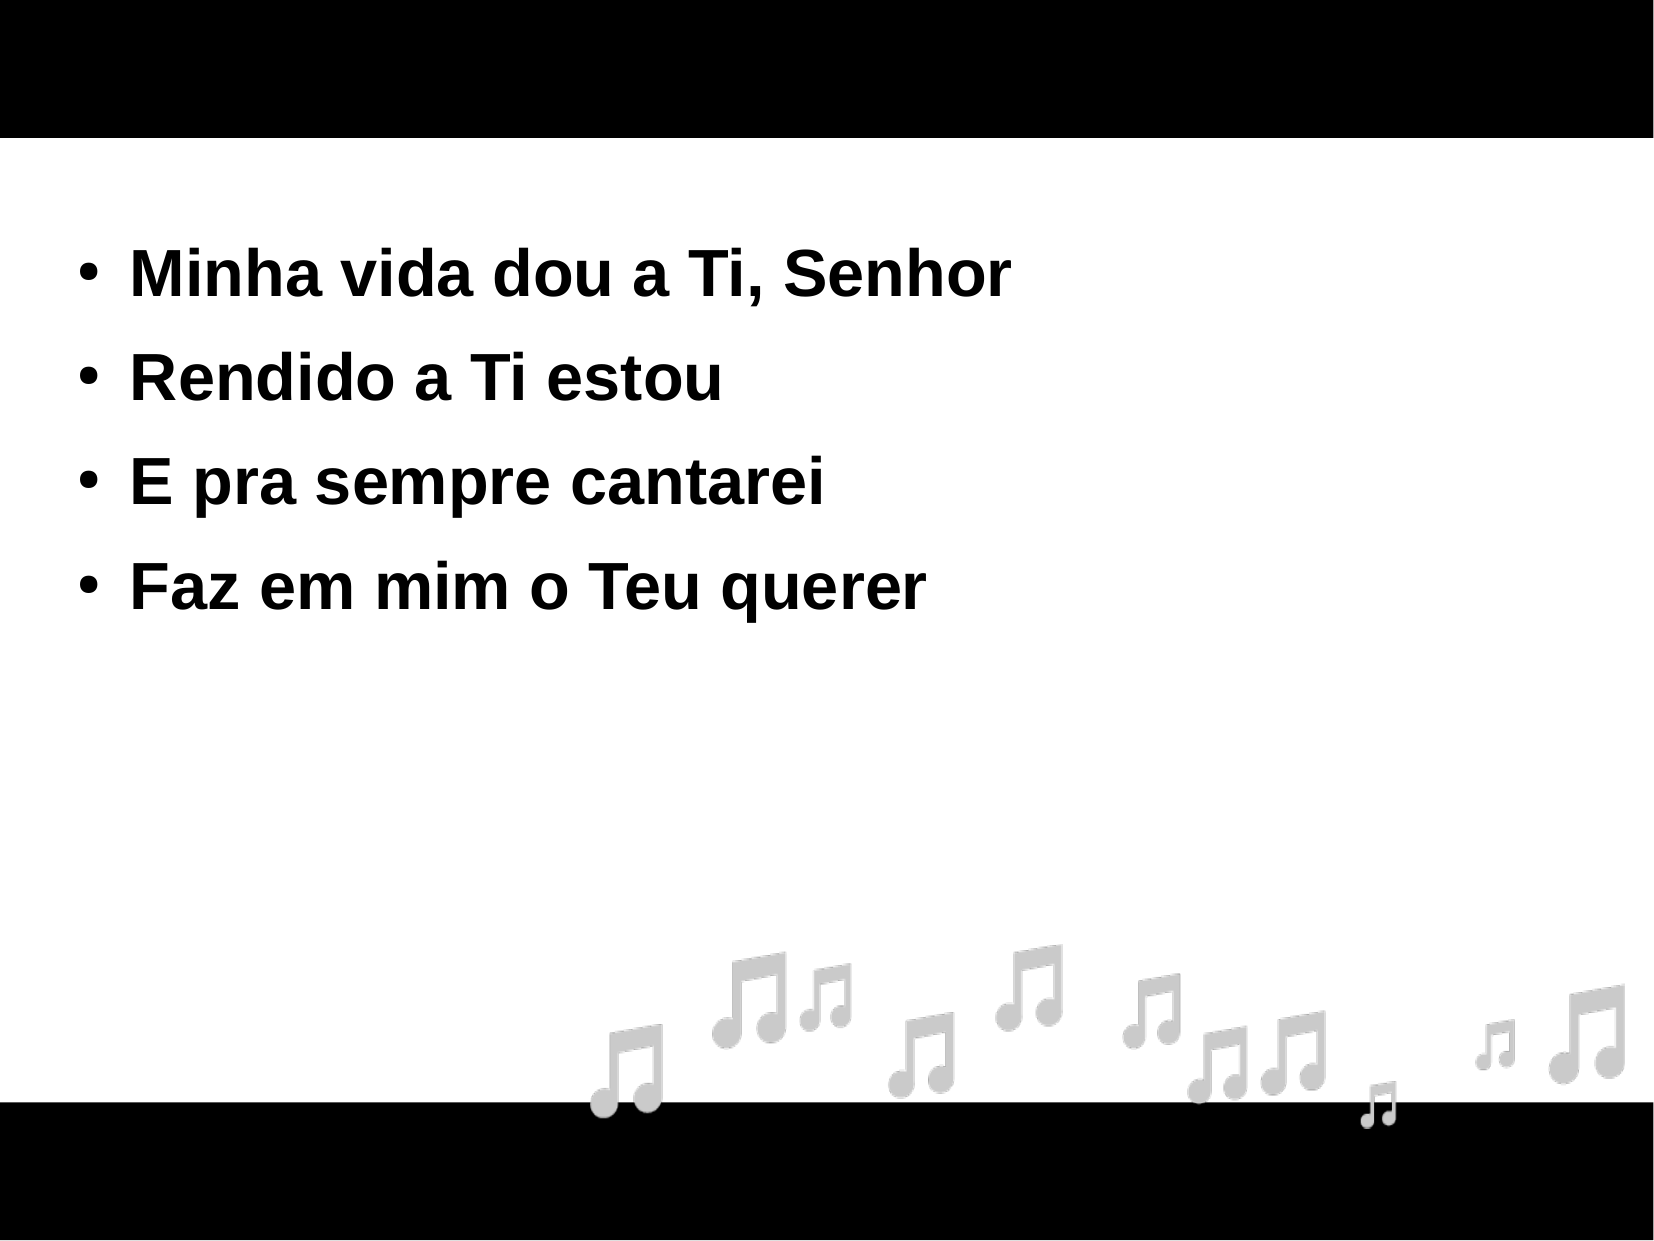

# Minha vida dou a Ti, Senhor
Rendido a Ti estou
E pra sempre cantarei
Faz em mim o Teu querer